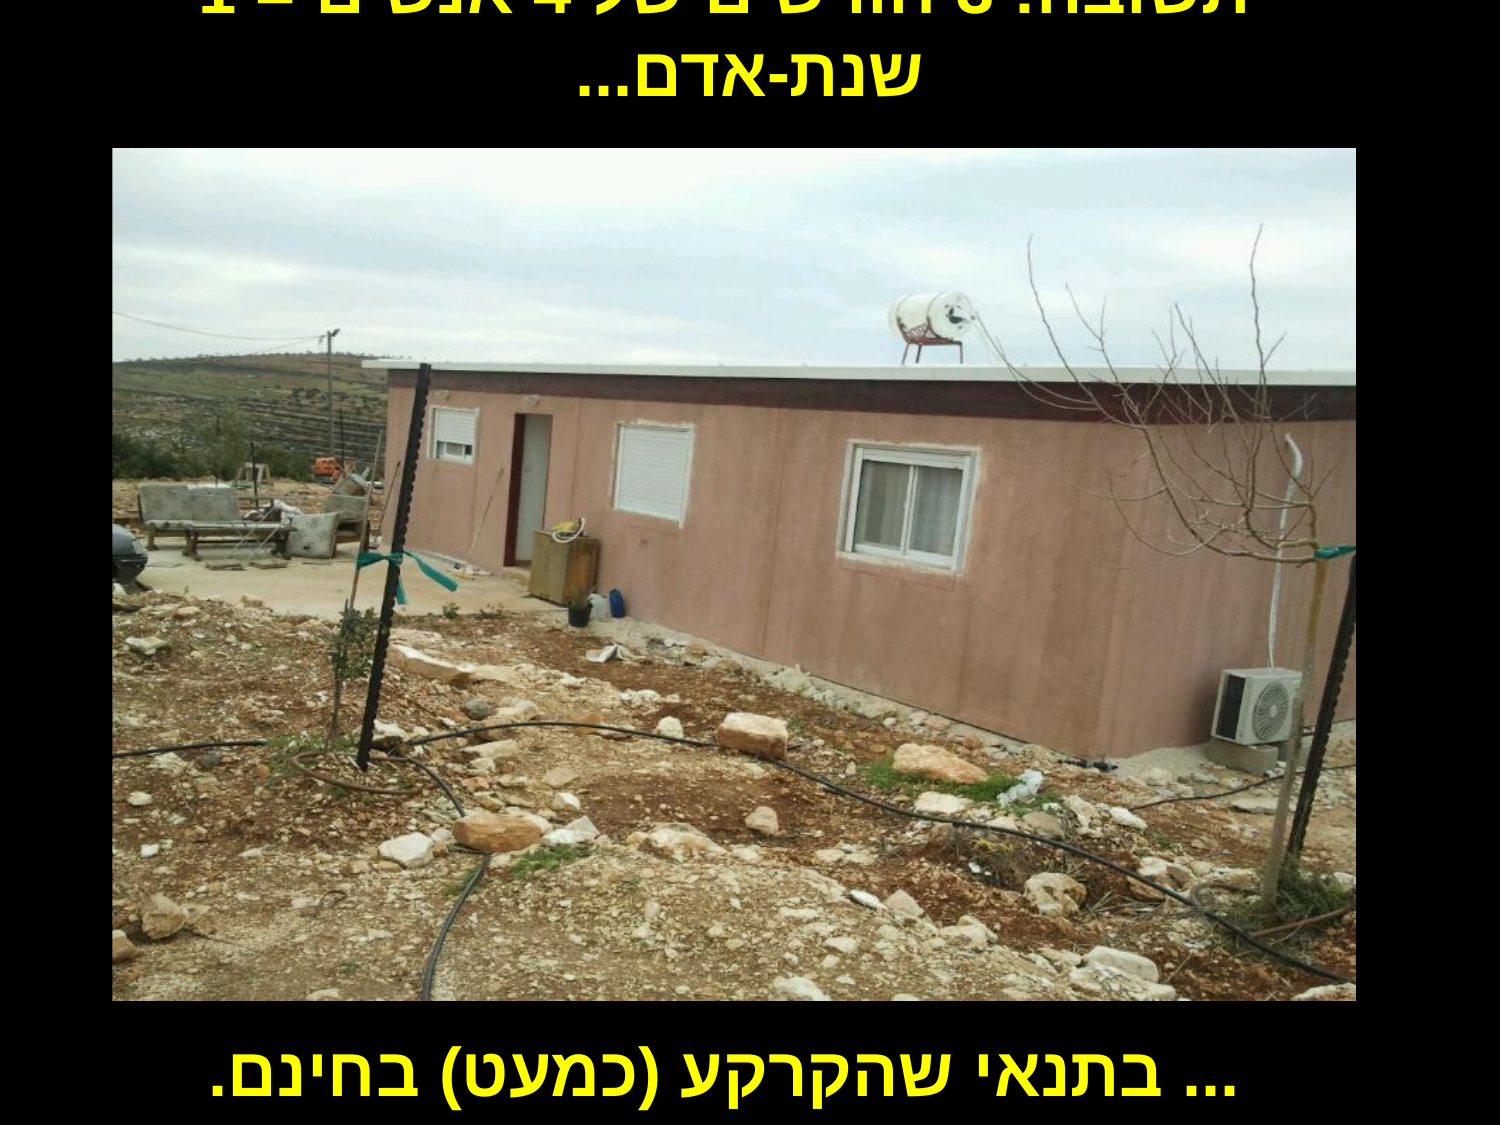

# תשובה: 3 חודשים של 4 אנשים = 1 שנת-אדם...
... בתנאי שהקרקע (כמעט) בחינם.